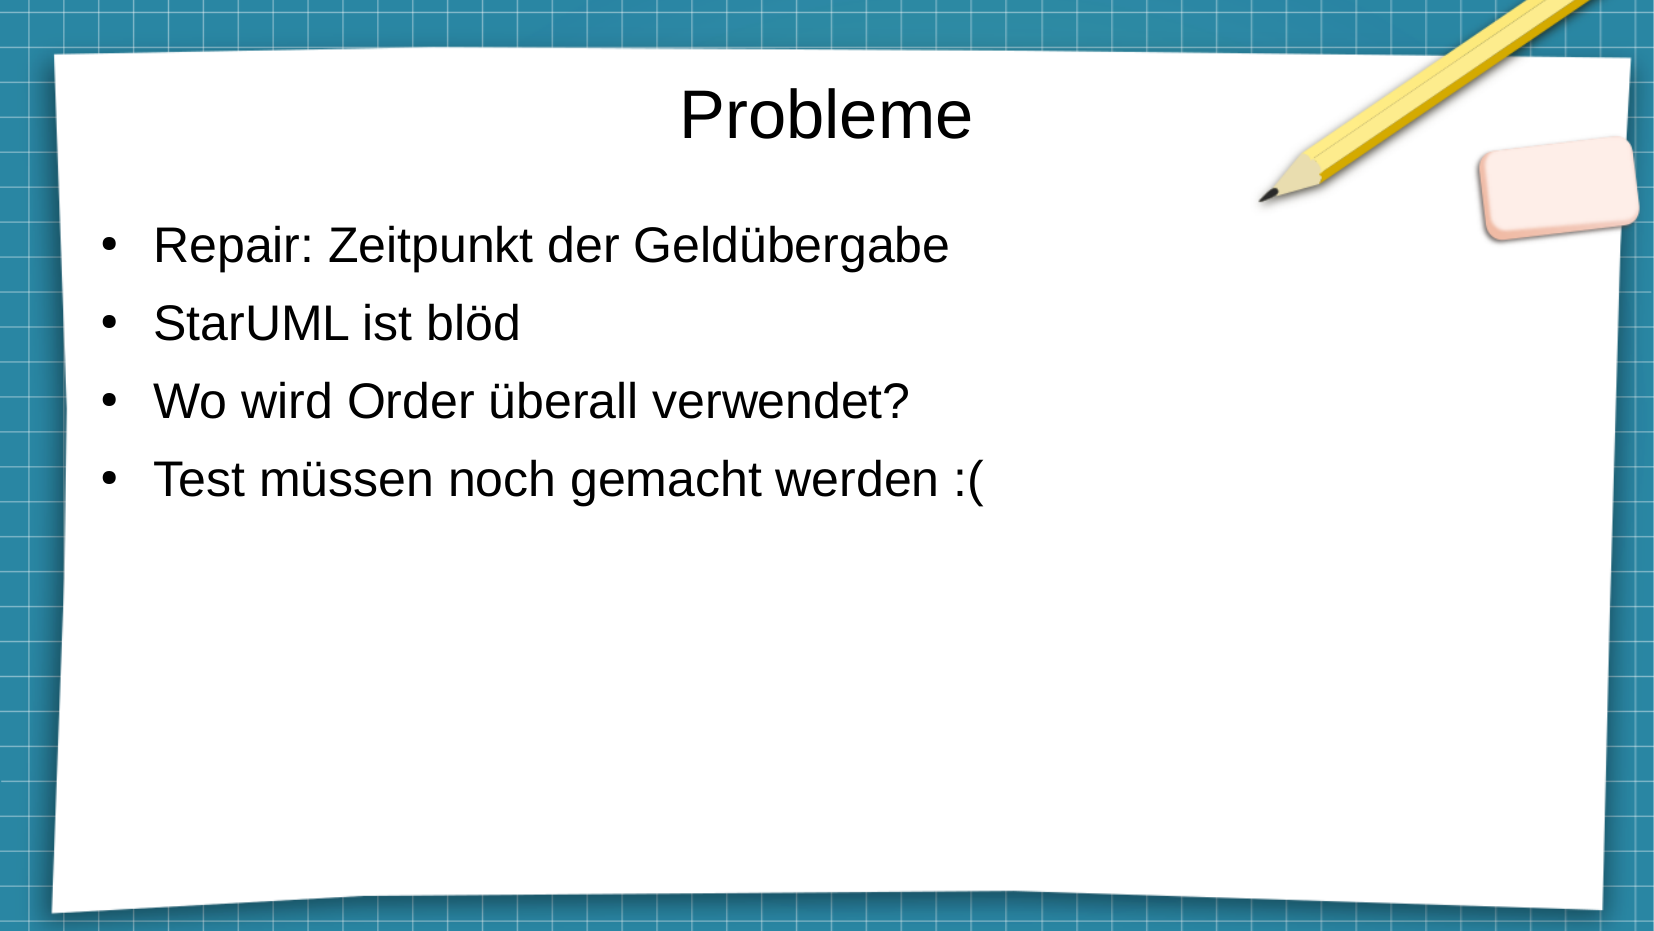

# Probleme
Repair: Zeitpunkt der Geldübergabe
StarUML ist blöd
Wo wird Order überall verwendet?
Test müssen noch gemacht werden :(